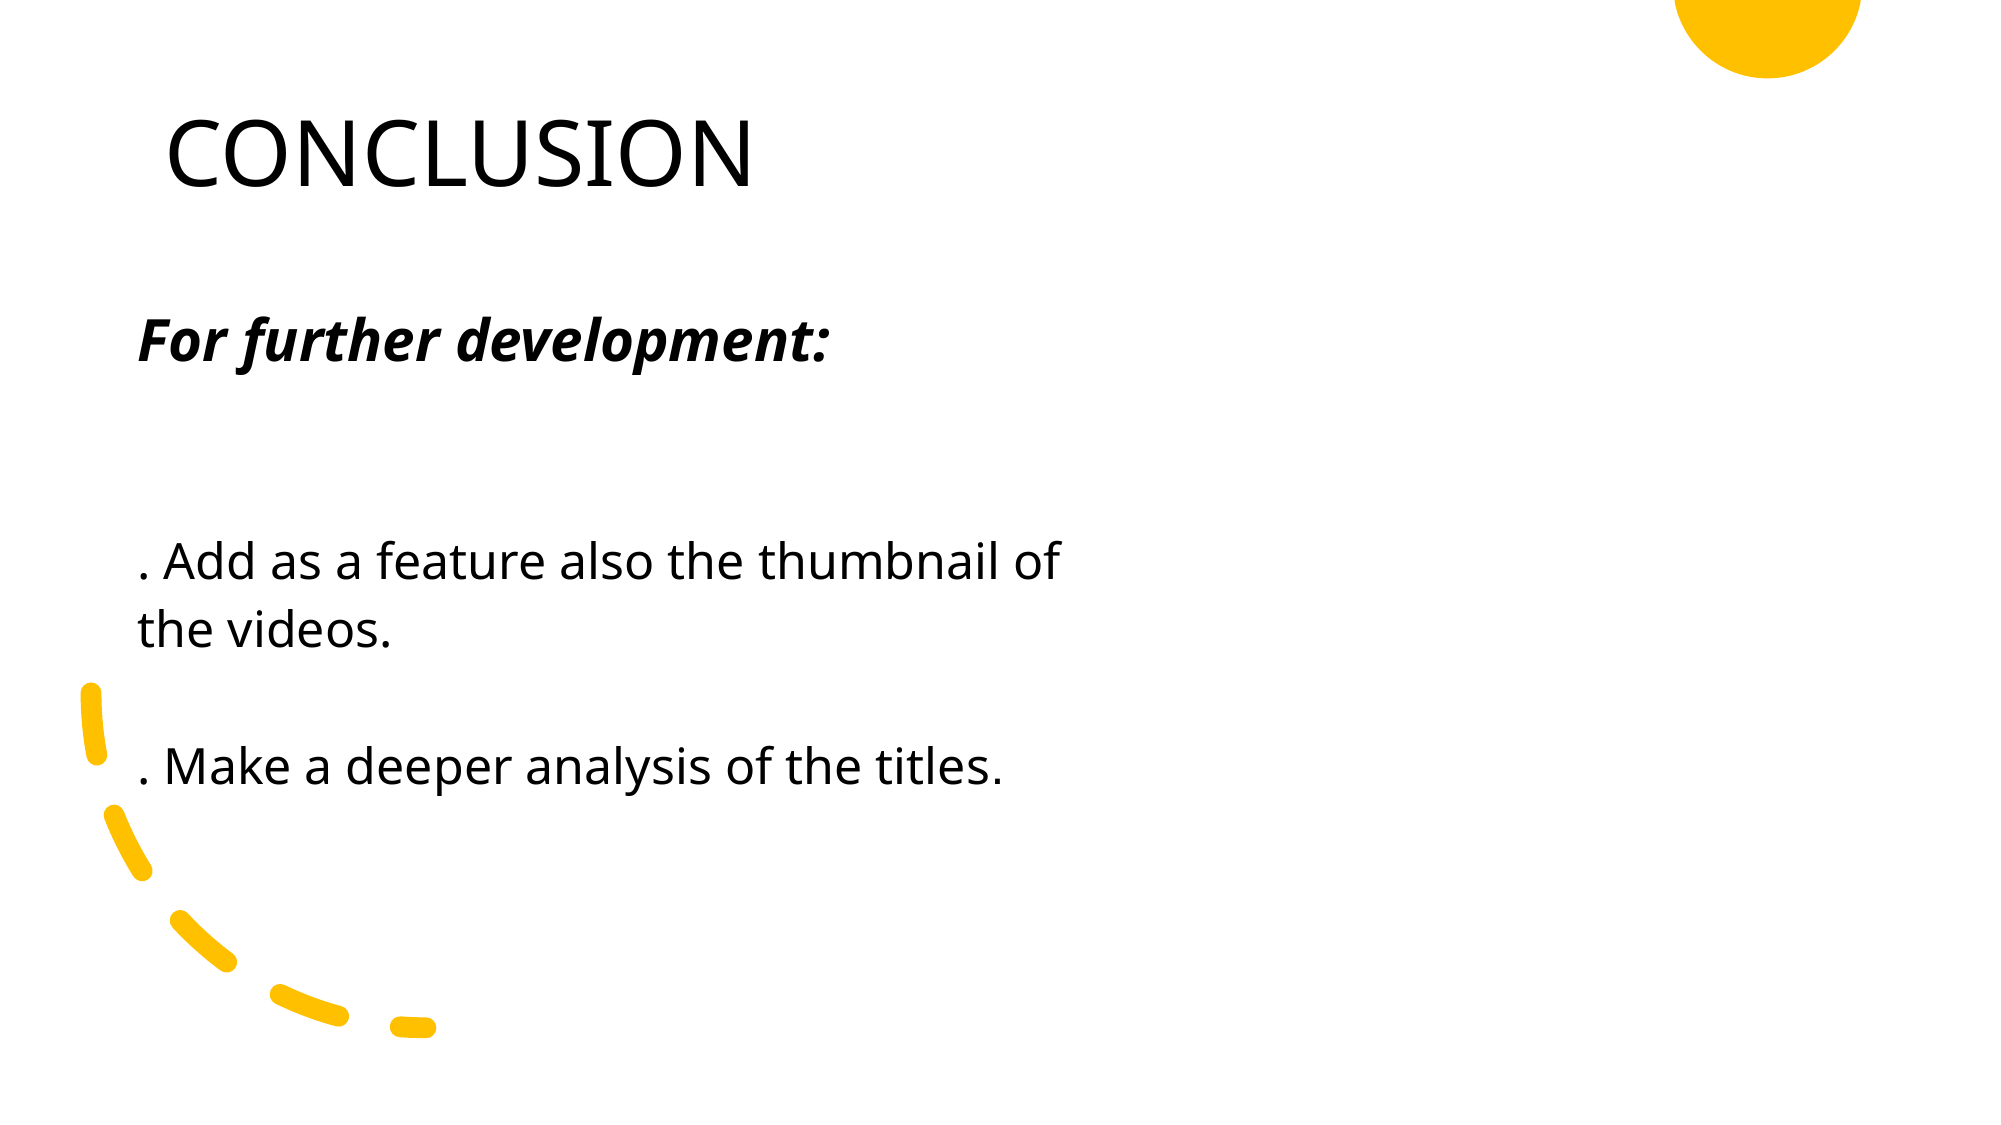

CONCLUSION
For further development:
. Add as a feature also the thumbnail of
the videos.
. Make a deeper analysis of the titles.